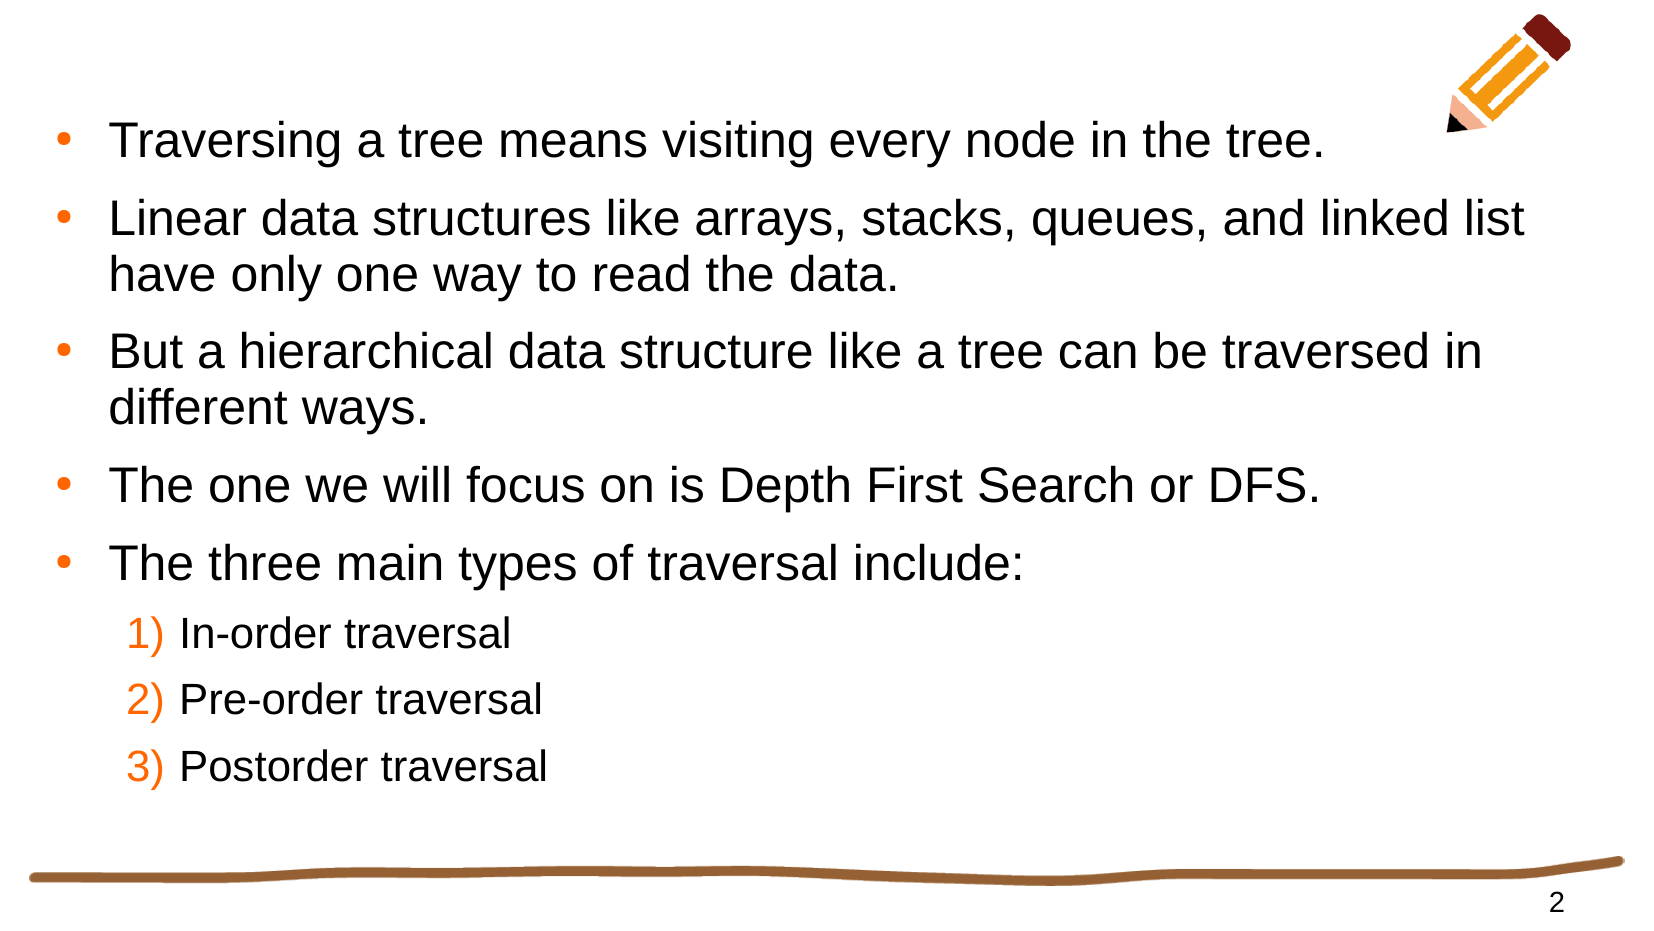

# Traversing a tree means visiting every node in the tree.
Linear data structures like arrays, stacks, queues, and linked list have only one way to read the data.
But a hierarchical data structure like a tree can be traversed in different ways.
The one we will focus on is Depth First Search or DFS.
The three main types of traversal include:
In-order traversal
Pre-order traversal
Postorder traversal
2